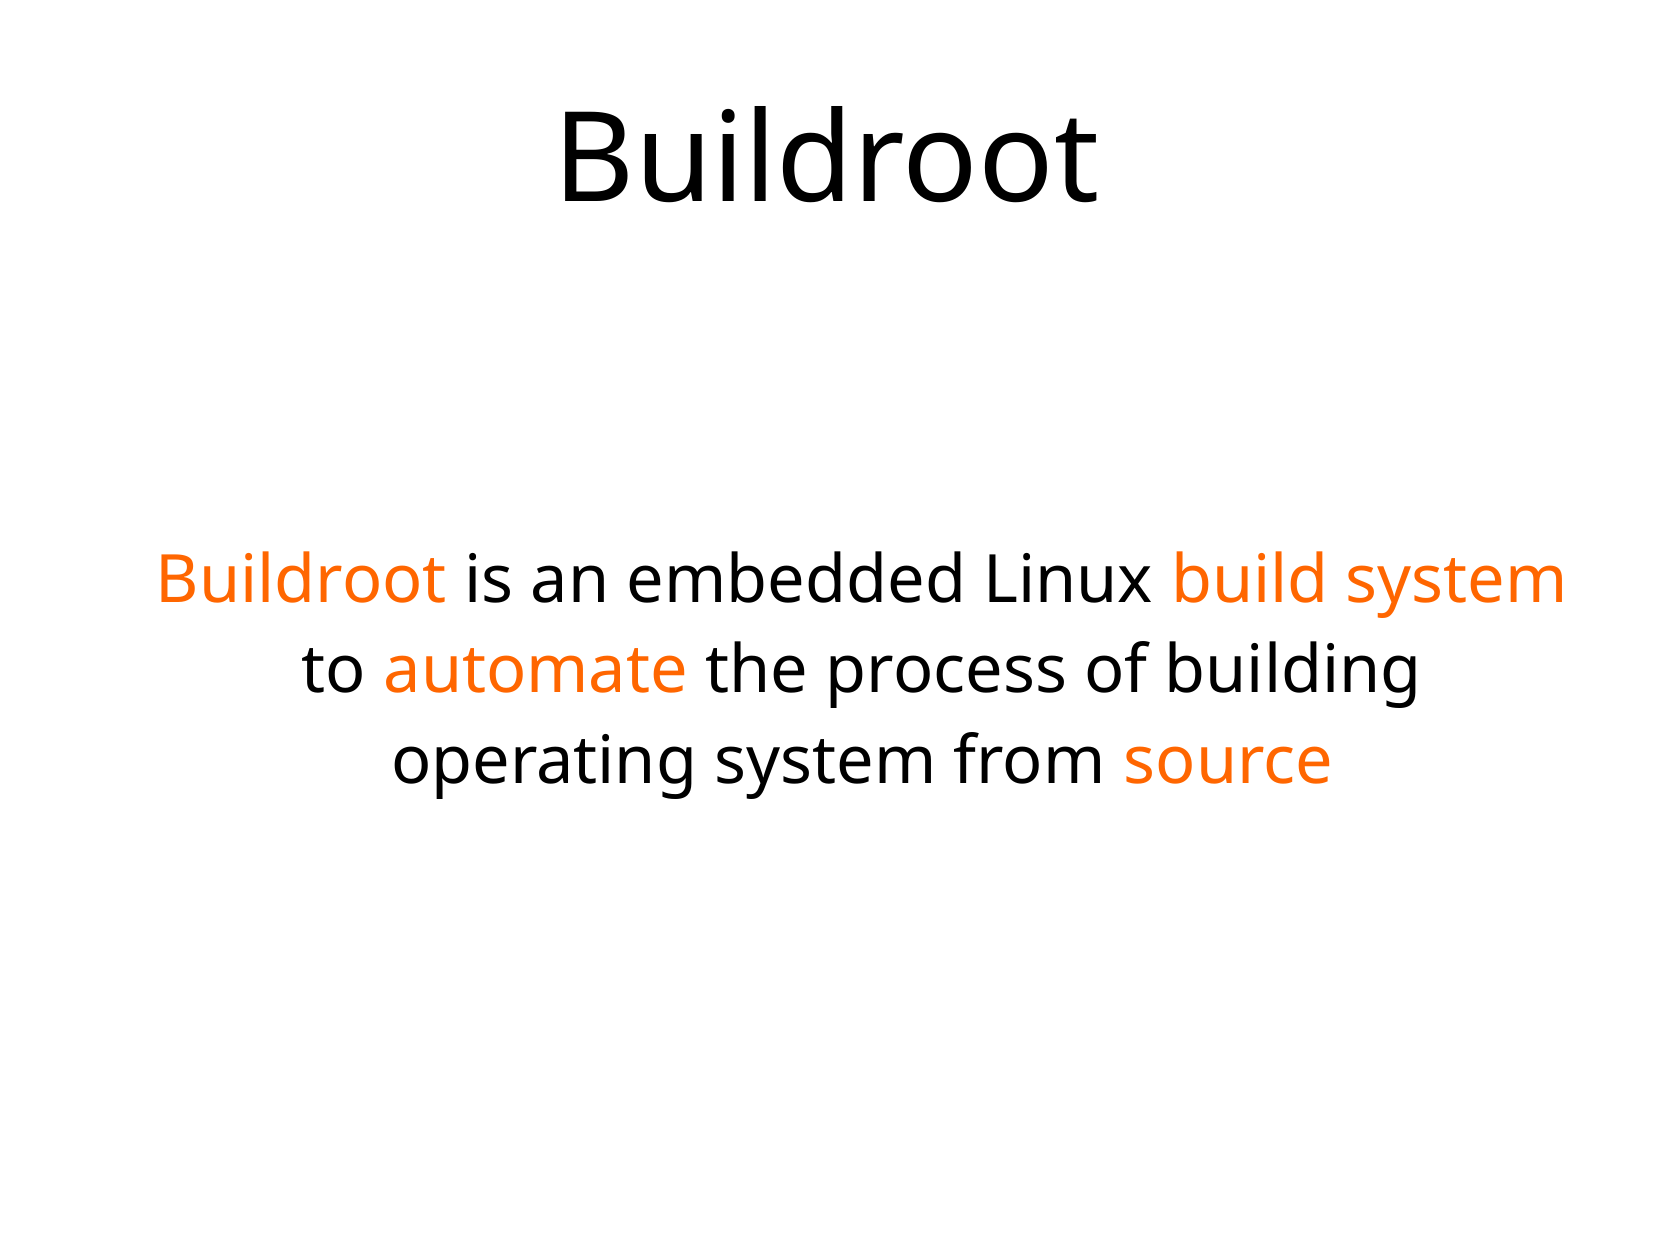

# Buildroot
Buildroot is an embedded Linux build system to automate the process of building operating system from source